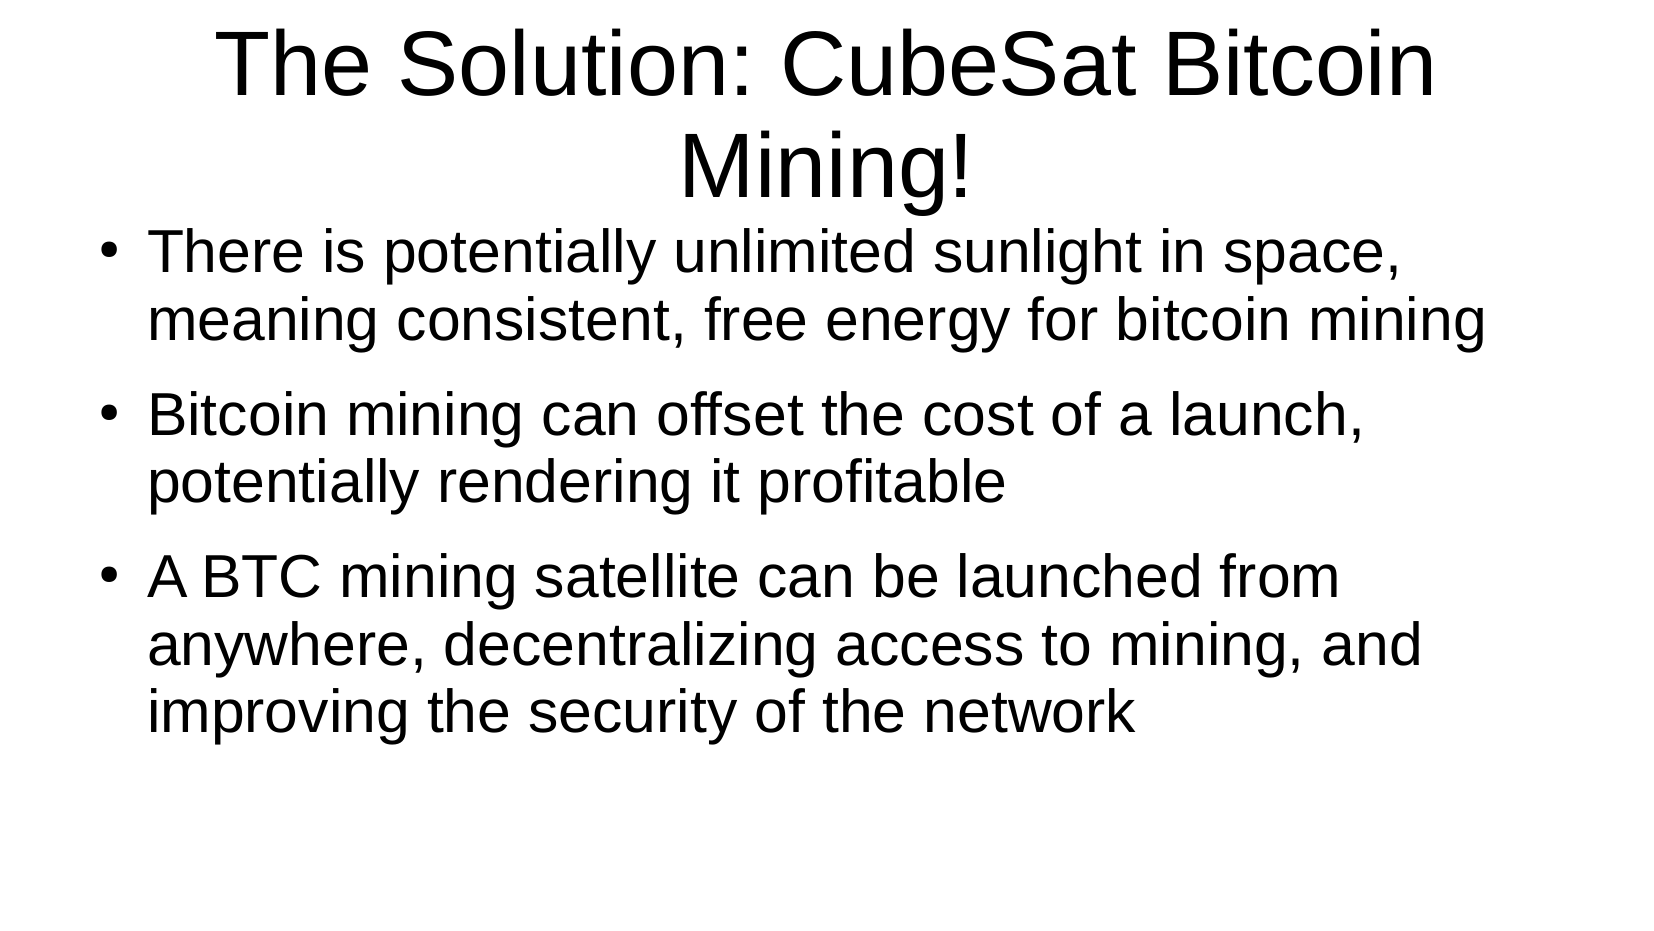

# The Solution: CubeSat Bitcoin Mining!
There is potentially unlimited sunlight in space, meaning consistent, free energy for bitcoin mining
Bitcoin mining can offset the cost of a launch, potentially rendering it profitable
A BTC mining satellite can be launched from anywhere, decentralizing access to mining, and improving the security of the network